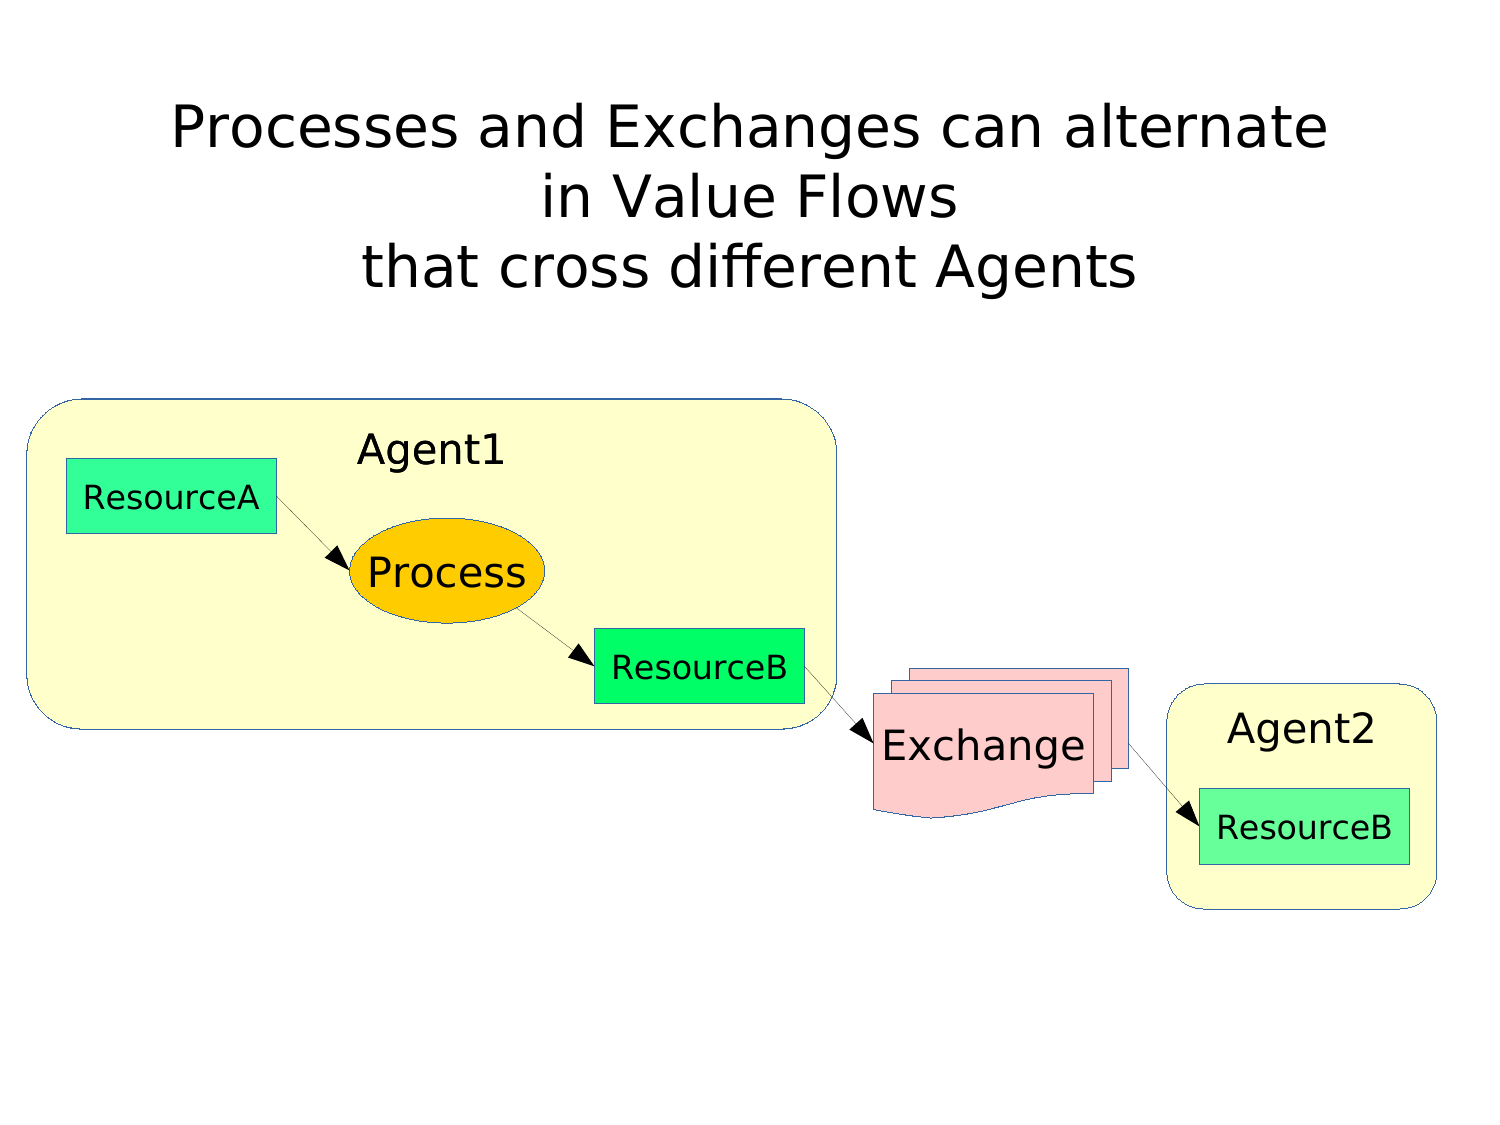

# Processes and Exchanges can alternate in Value Flows that cross different Agents
Agent1
Agent1
ResourceA
Process
ResourceB
Exchange
Agent2
ResourceB